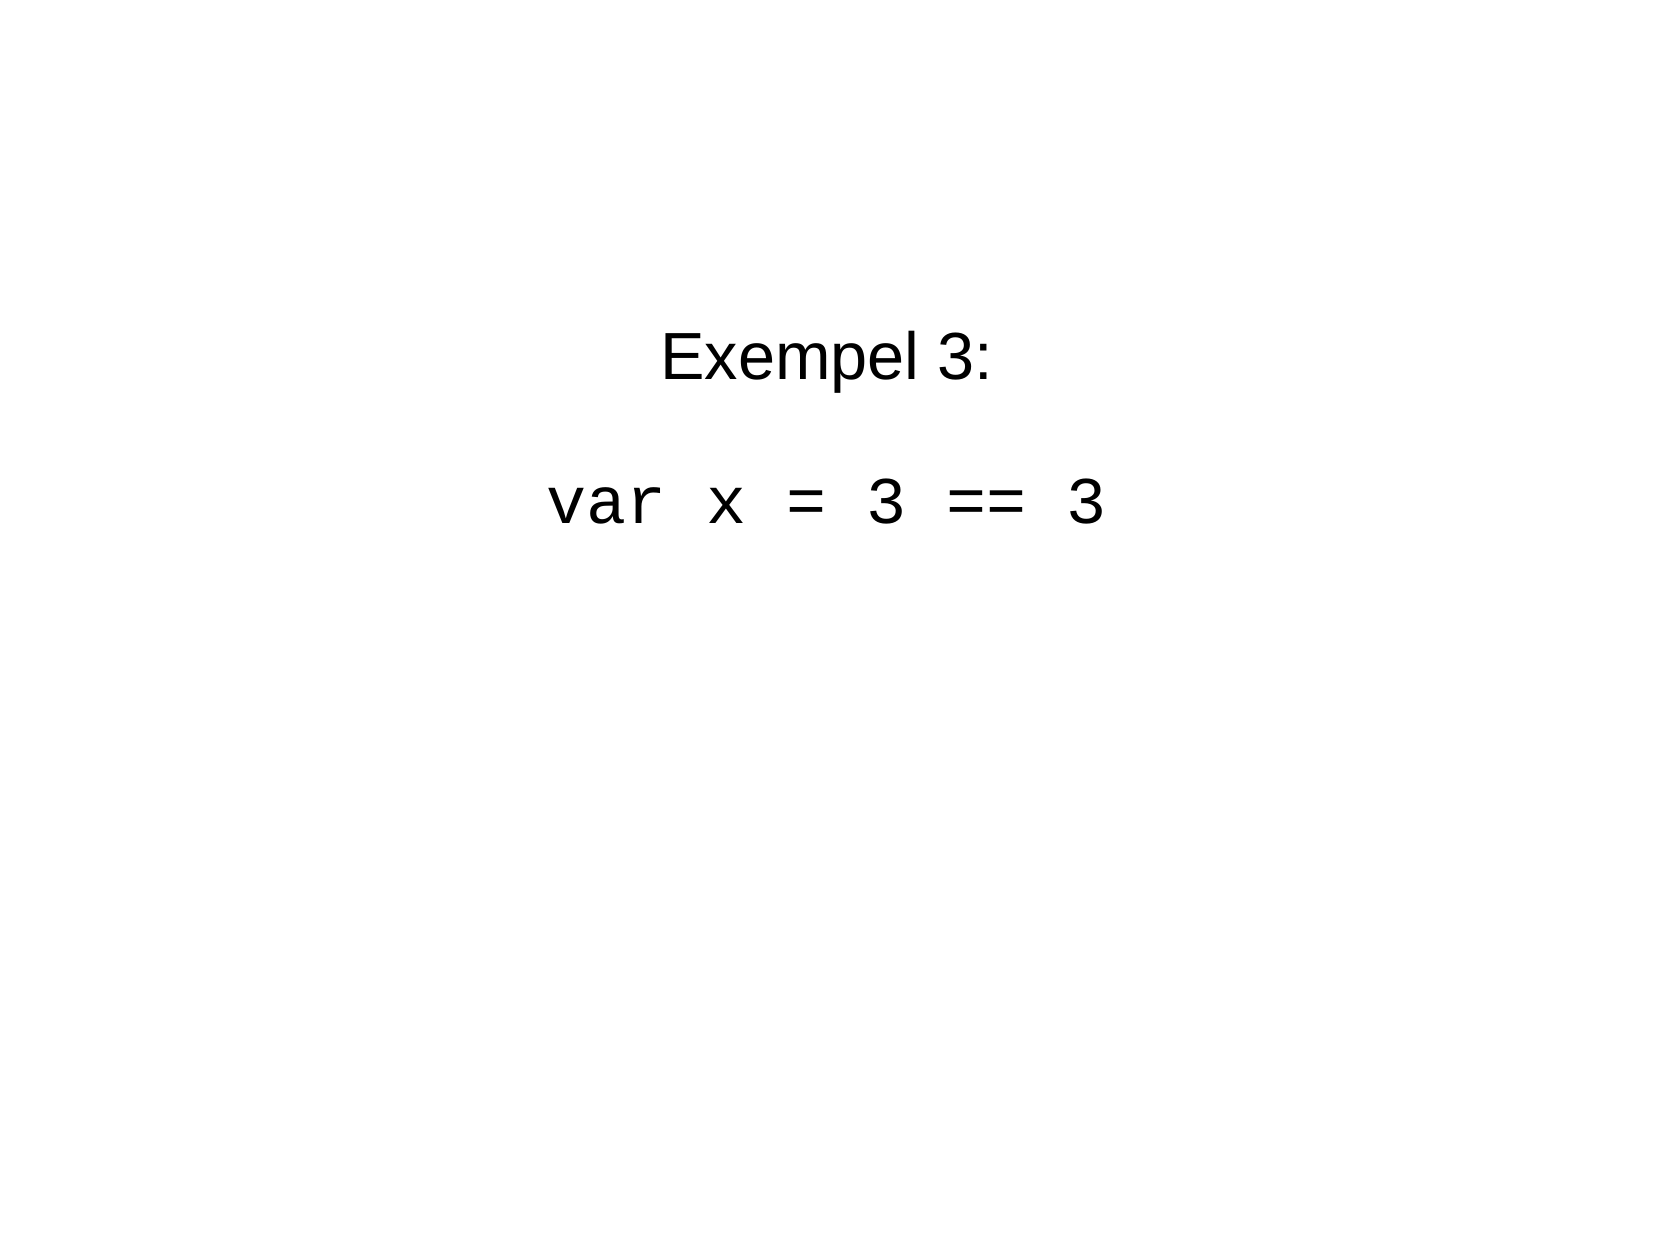

# Exempel 3:
var x = 3 == 3